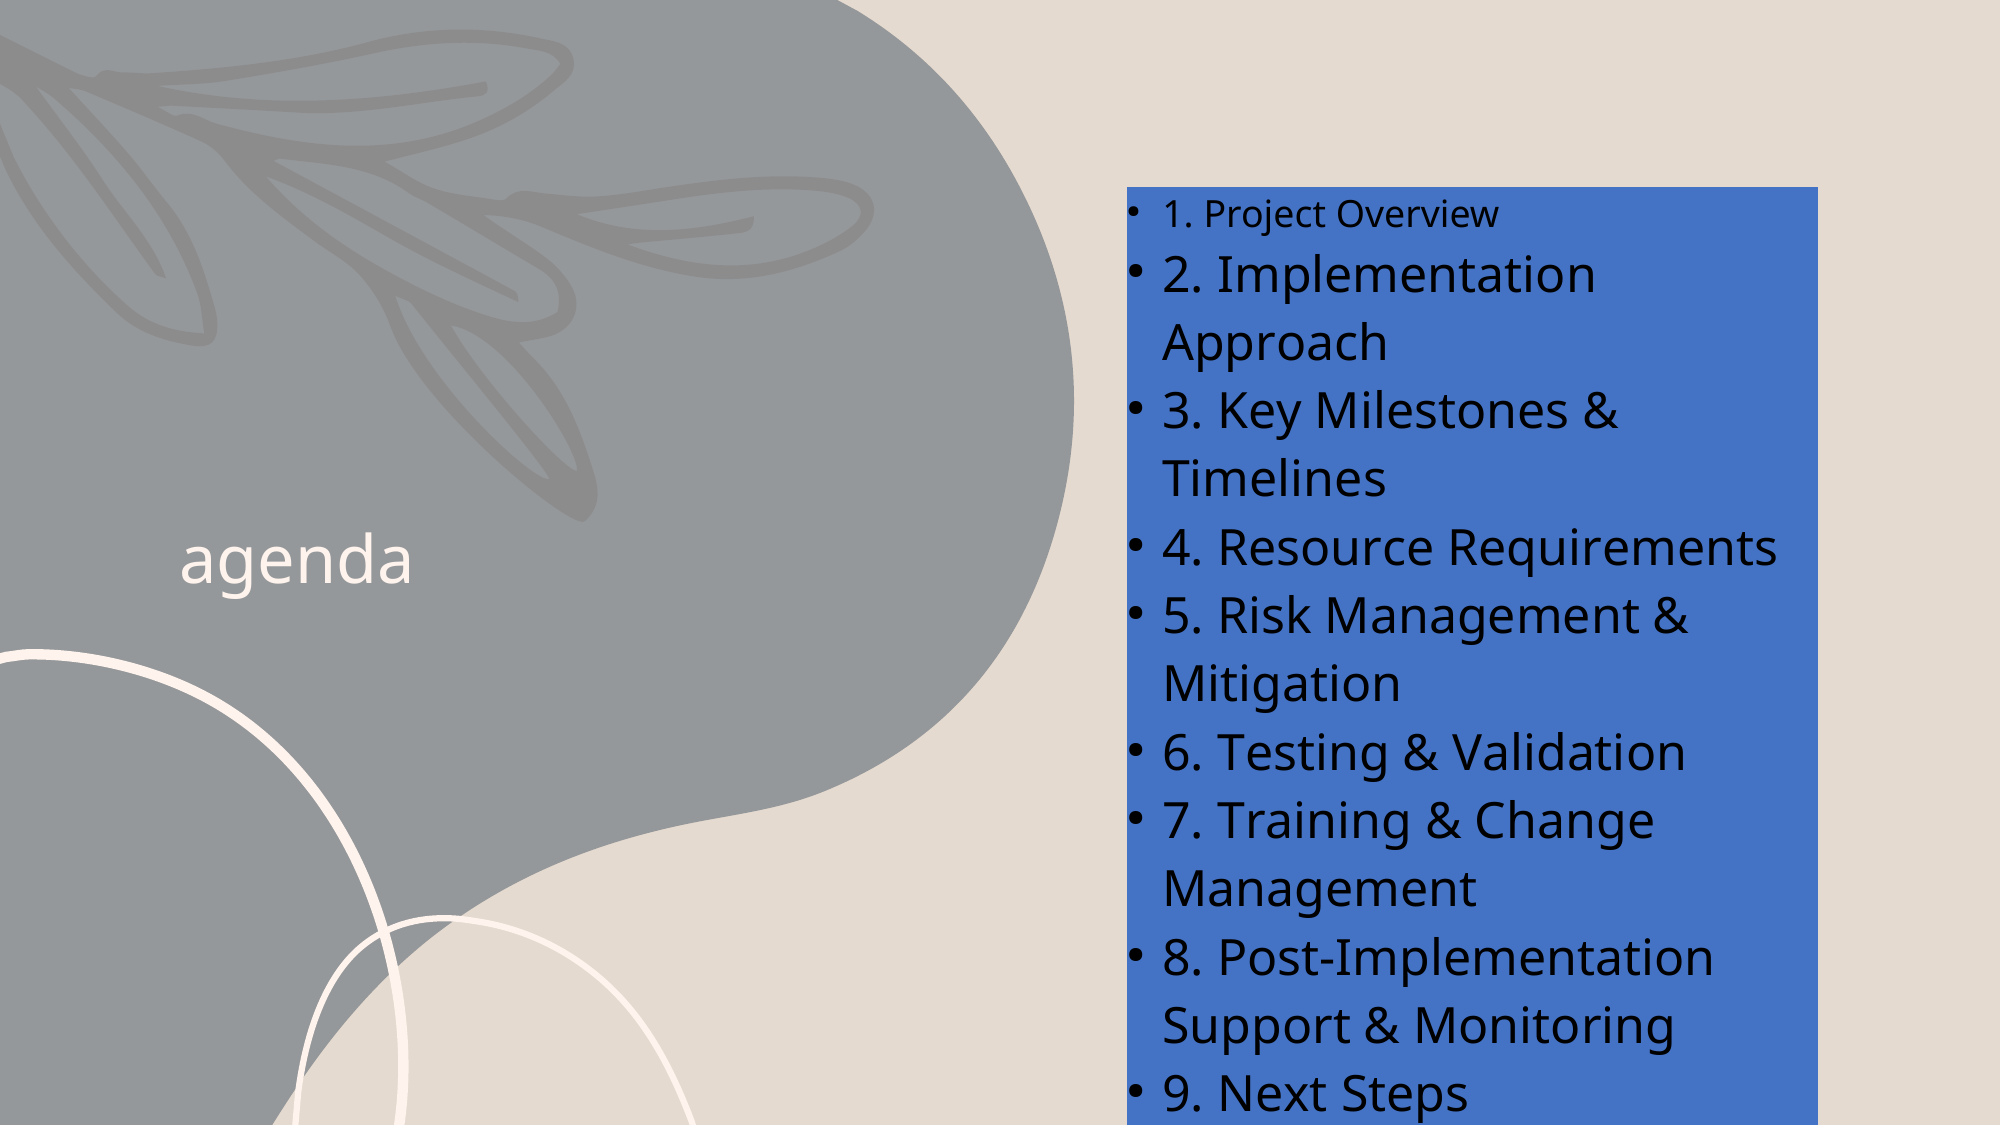

# agenda
| 1. Project Overview |
| --- |
| 2. Implementation Approach |
| 3. Key Milestones & Timelines |
| 4. Resource Requirements |
| 5. Risk Management & Mitigation |
| 6. Testing & Validation |
| 7. Training & Change Management |
| 8. Post-Implementation Support & Monitoring |
| 9. Next Steps |